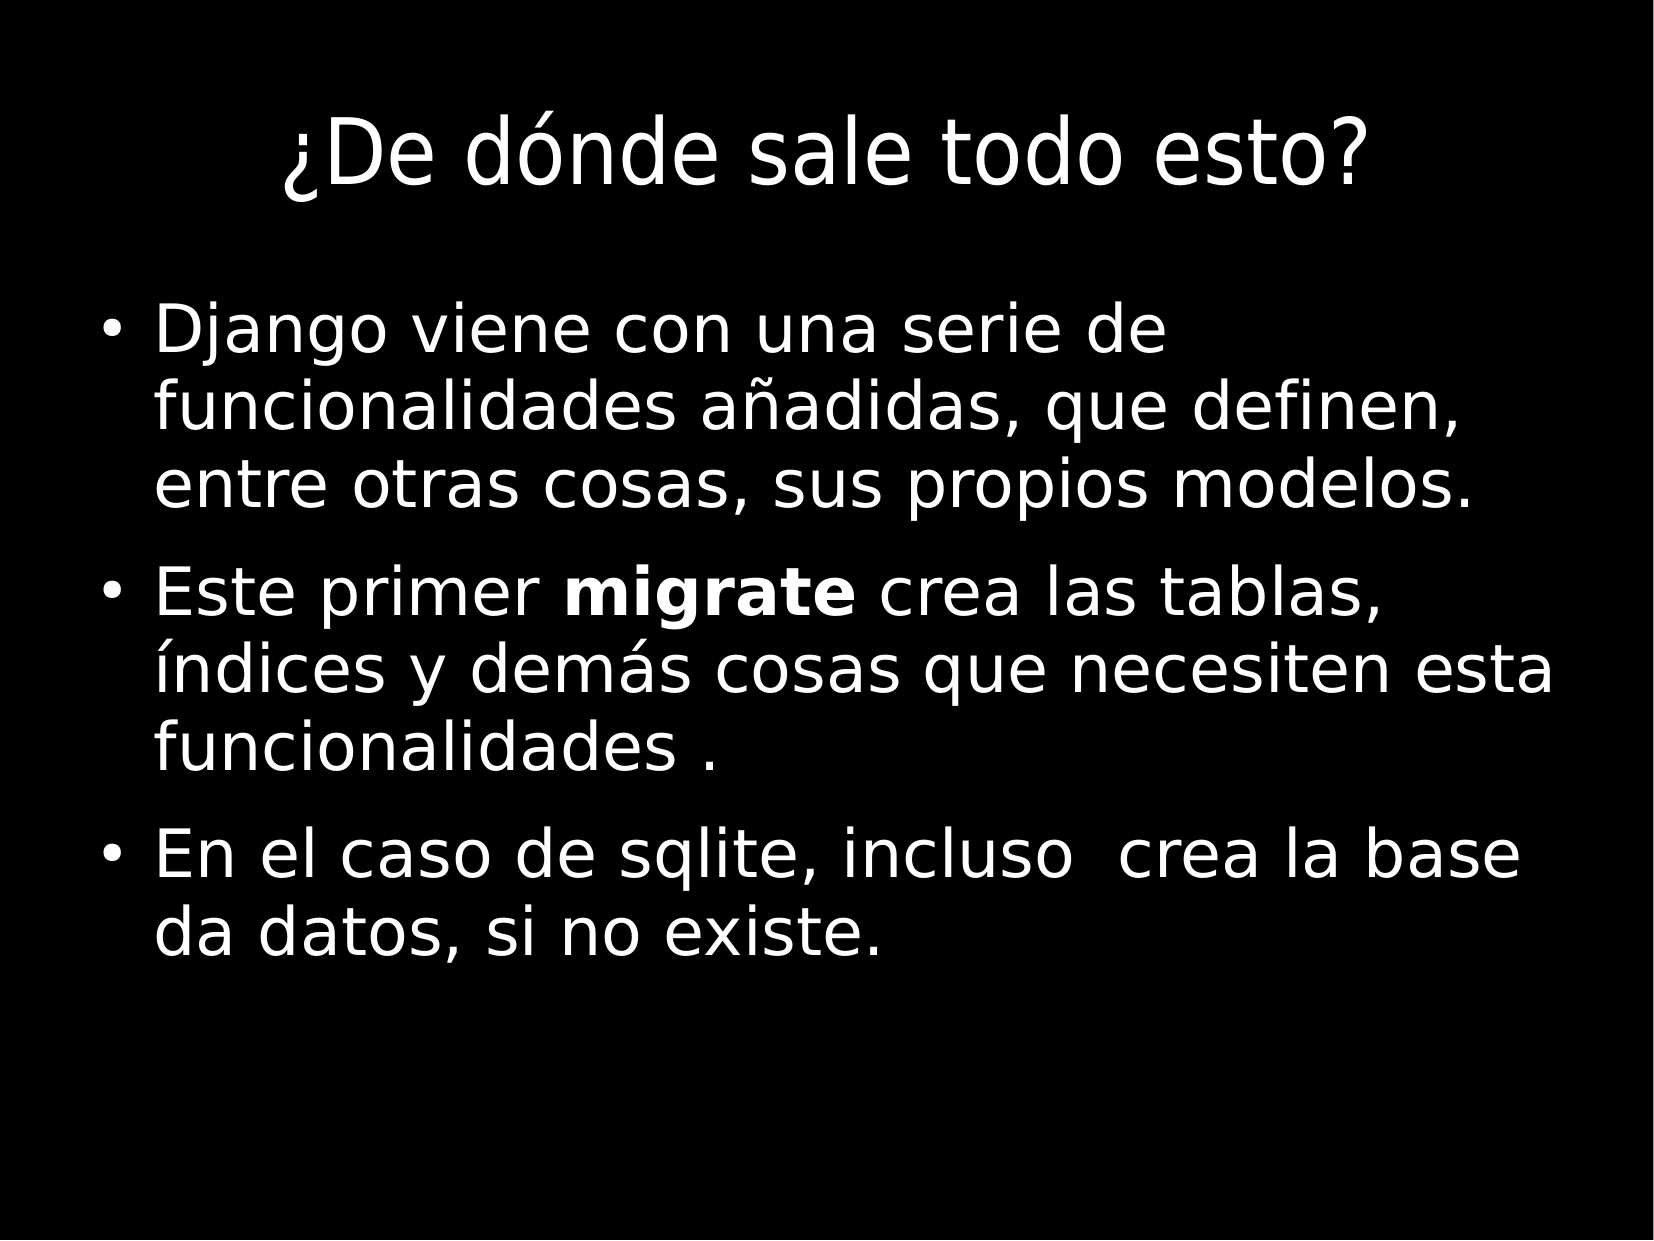

# ¿De dónde sale todo esto?
Django viene con una serie de funcionalidades añadidas, que definen, entre otras cosas, sus propios modelos.
Este primer migrate crea las tablas, índices y demás cosas que necesiten esta funcionalidades .
En el caso de sqlite, incluso crea la base da datos, si no existe.